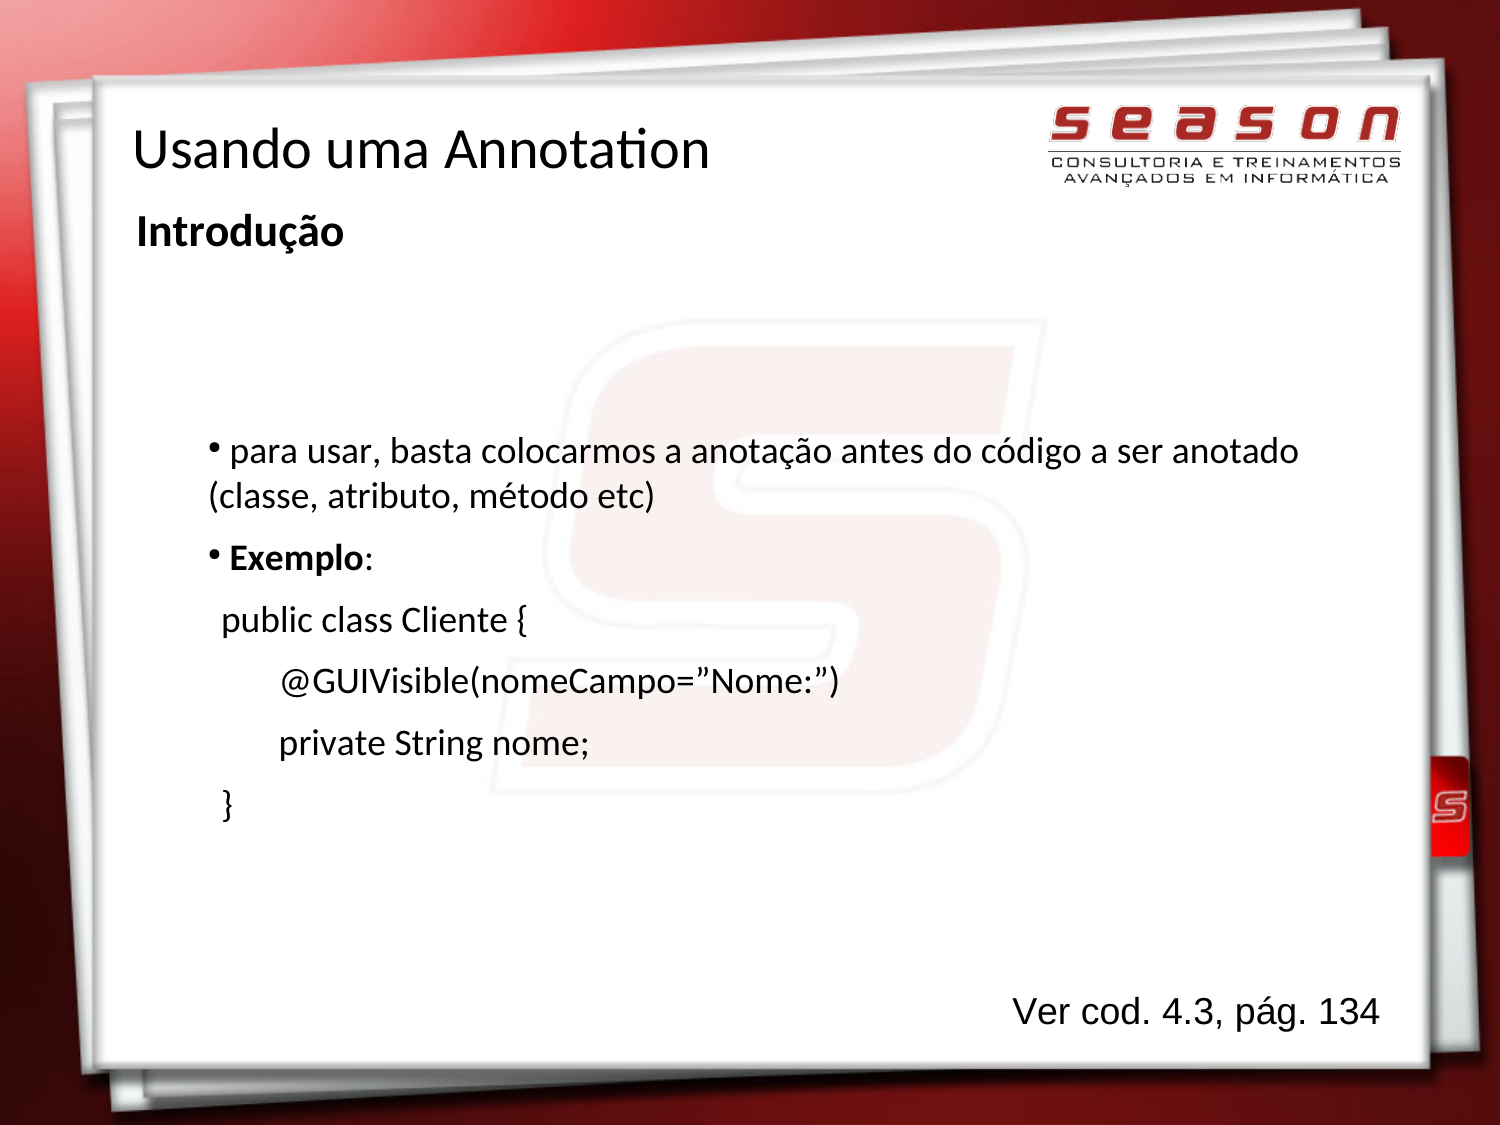

# Usando uma Annotation
Introdução
 para usar, basta colocarmos a anotação antes do código a ser anotado (classe, atributo, método etc)
 Exemplo:
public class Cliente {
@GUIVisible(nomeCampo=”Nome:”)
private String nome;
}
Ver cod. 4.3, pág. 134